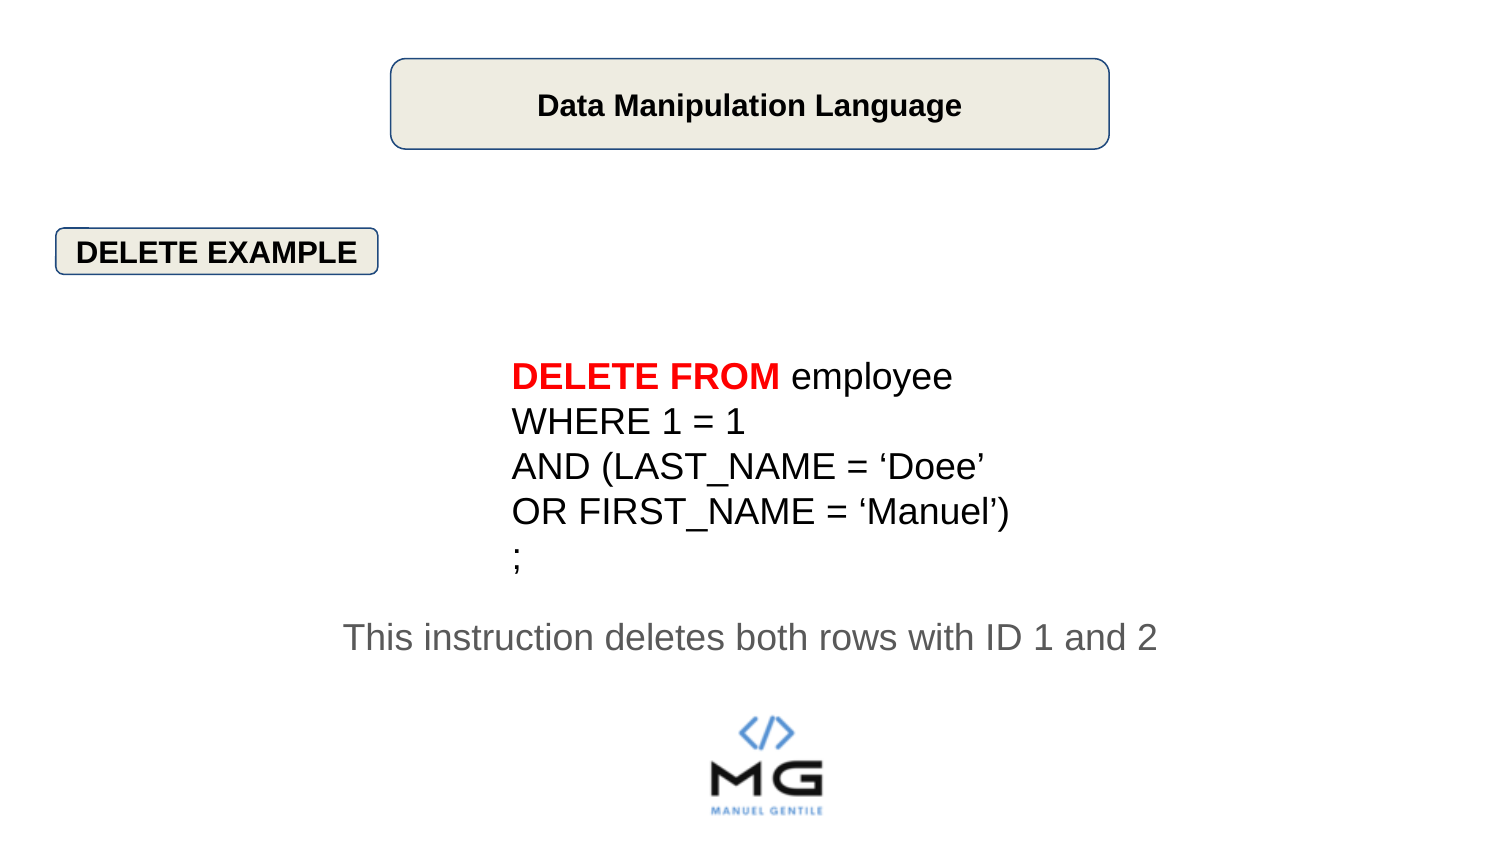

Data Manipulation Language
DELETE EXAMPLE
DELETE FROM employee
WHERE 1 = 1
AND (LAST_NAME = ‘Doee’
OR FIRST_NAME = ‘Manuel’)
;
This instruction deletes both rows with ID 1 and 2